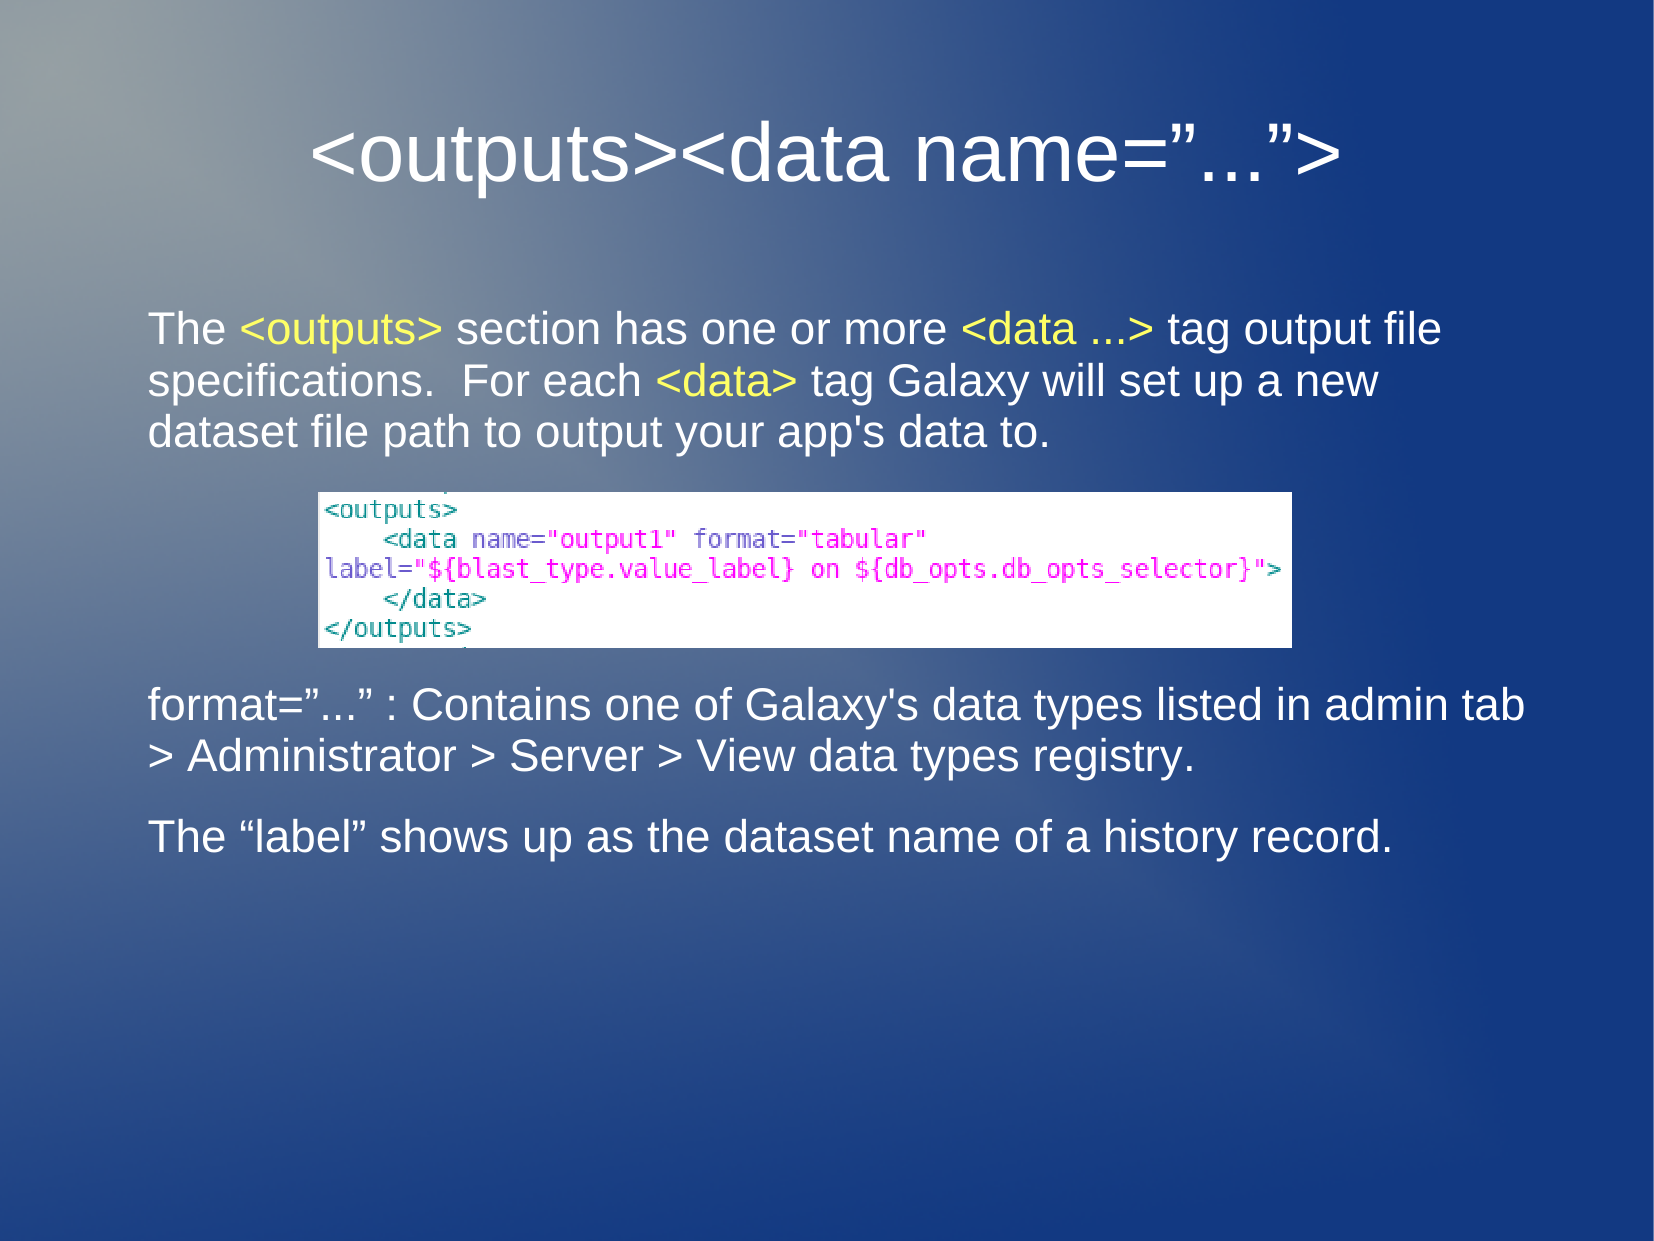

# <outputs><data name=”...”>
The <outputs> section has one or more <data ...> tag output file specifications. For each <data> tag Galaxy will set up a new dataset file path to output your app's data to.
format=”...” : Contains one of Galaxy's data types listed in admin tab > Administrator > Server > View data types registry.
The “label” shows up as the dataset name of a history record.